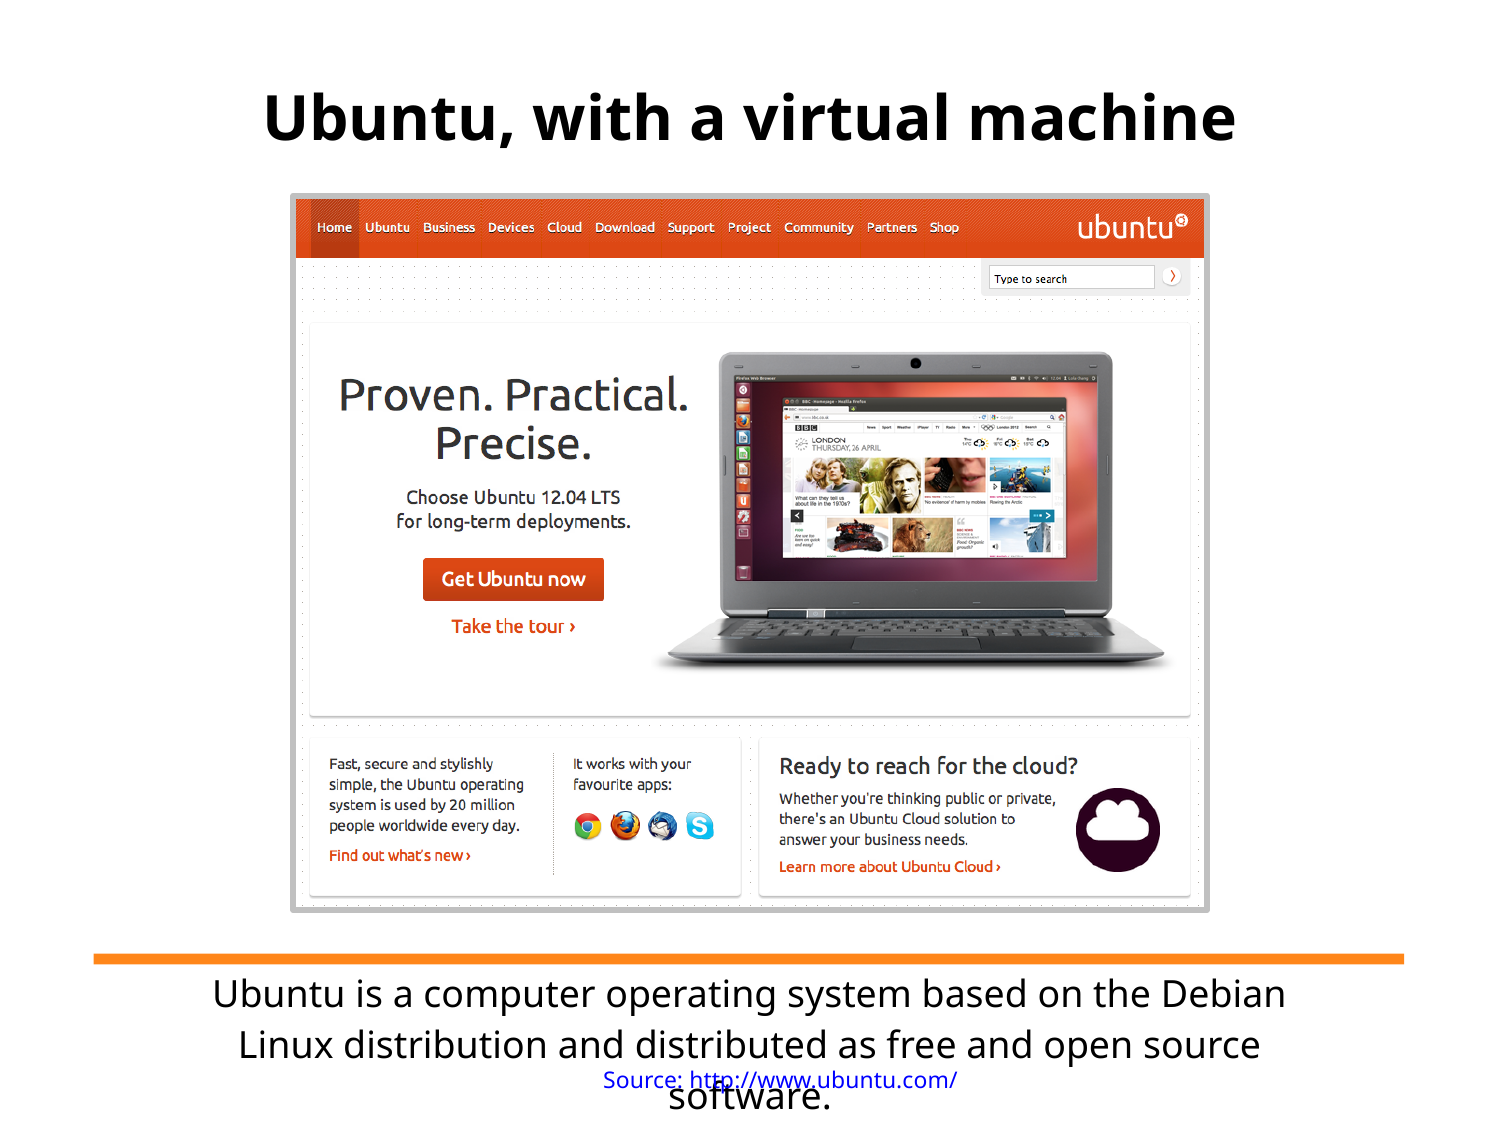

# Ubuntu, with a virtual machine
Ubuntu is a computer operating system based on the Debian Linux distribution and distributed as free and open source software.
Source: http://www.ubuntu.com/